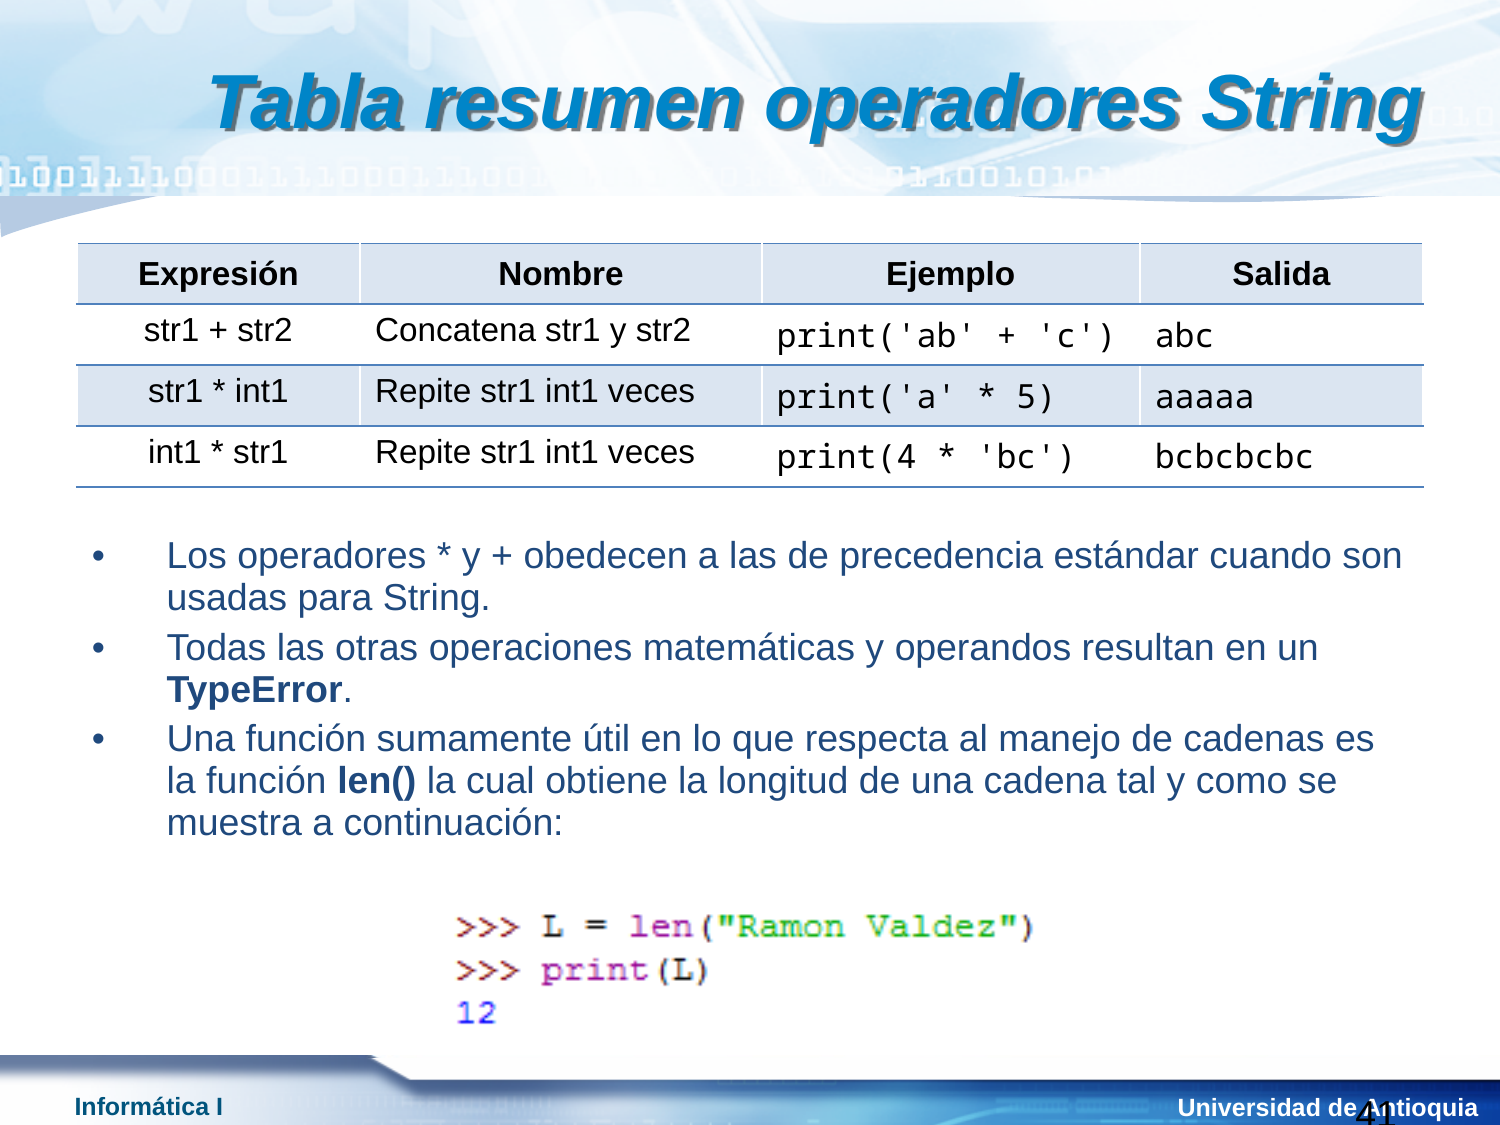

# Tabla resumen operadores String
| Expresión | Nombre | Ejemplo | Salida |
| --- | --- | --- | --- |
| str1 + str2 | Concatena str1 y str2 | print('ab' + 'c') | abc |
| str1 \* int1 | Repite str1 int1 veces | print('a' \* 5) | aaaaa |
| int1 \* str1 | Repite str1 int1 veces | print(4 \* 'bc') | bcbcbcbc |
Los operadores * y + obedecen a las de precedencia estándar cuando son usadas para String.
Todas las otras operaciones matemáticas y operandos resultan en un TypeError.
Una función sumamente útil en lo que respecta al manejo de cadenas es la función len() la cual obtiene la longitud de una cadena tal y como se muestra a continuación: